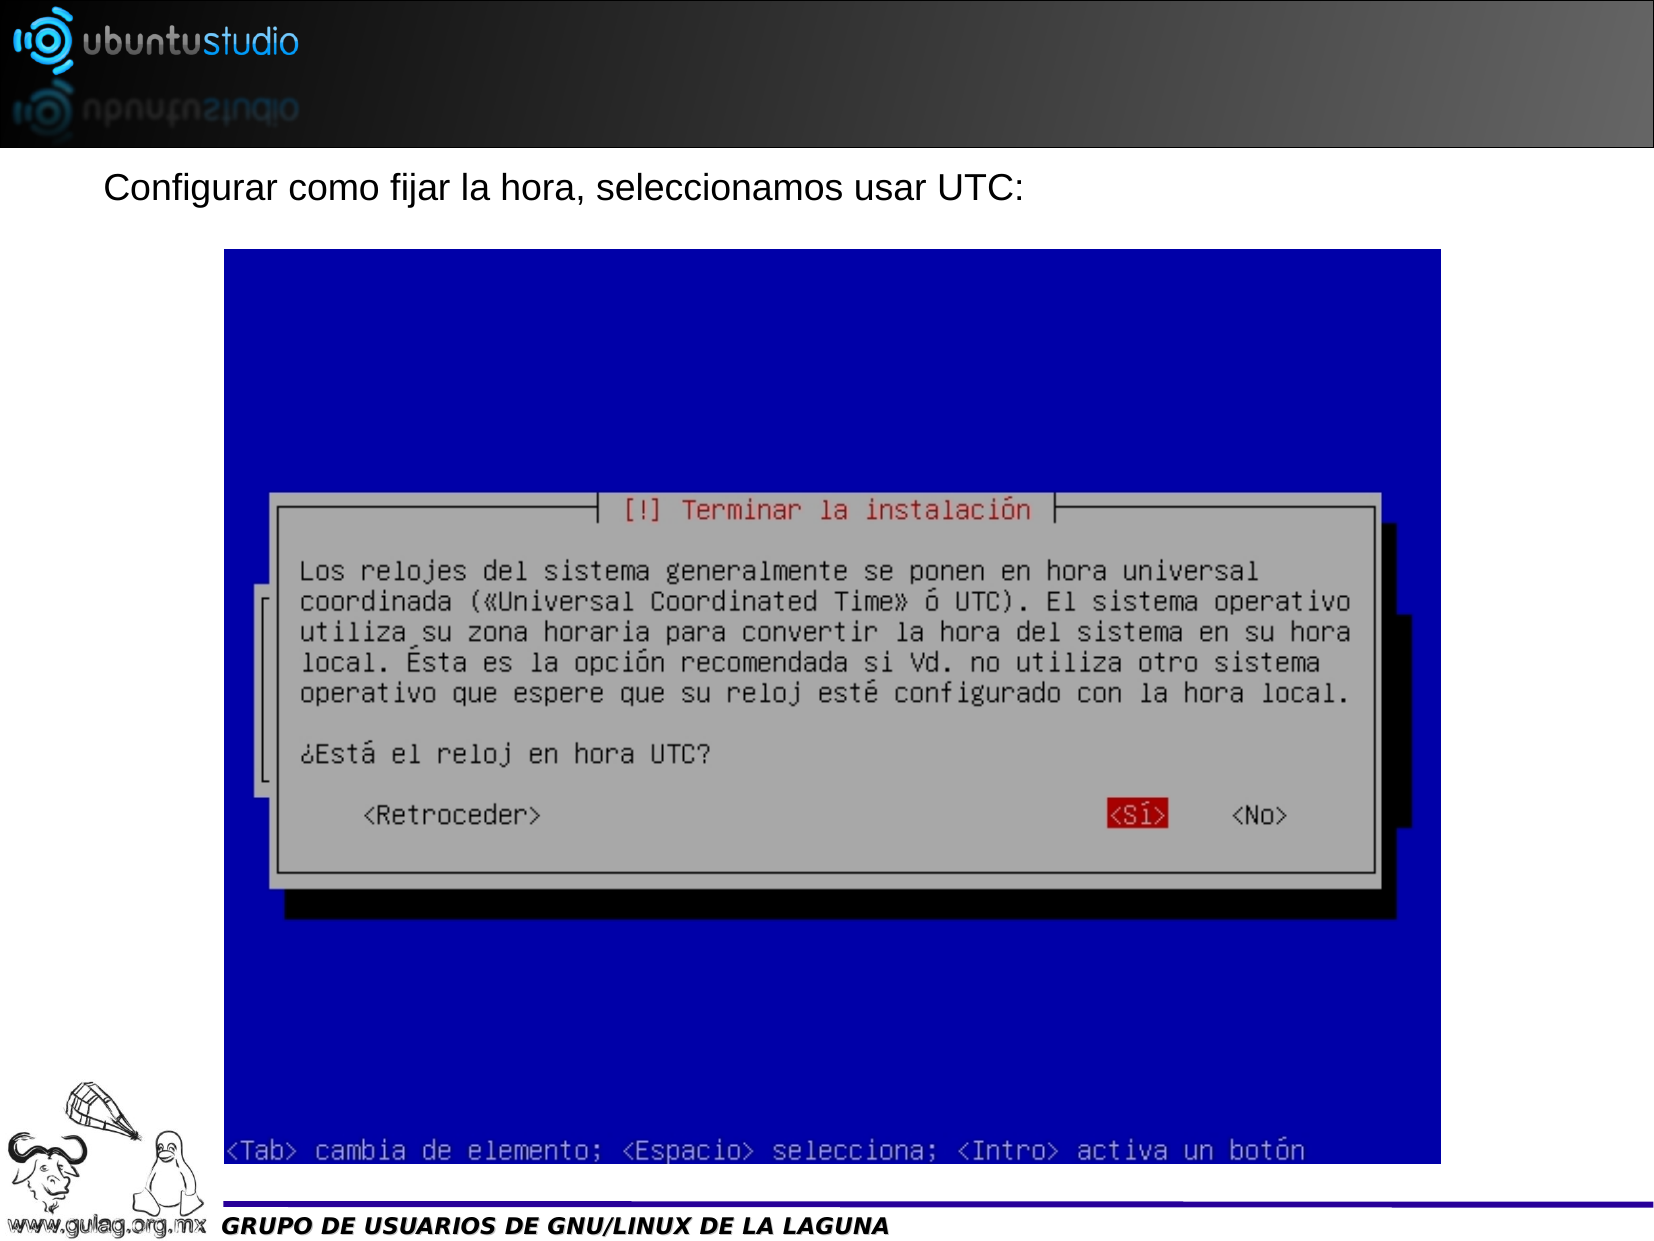

GRUPO DE USUARIOS DE GNU/LINUX DE LA LAGUNA
Configurar como fijar la hora, seleccionamos usar UTC: